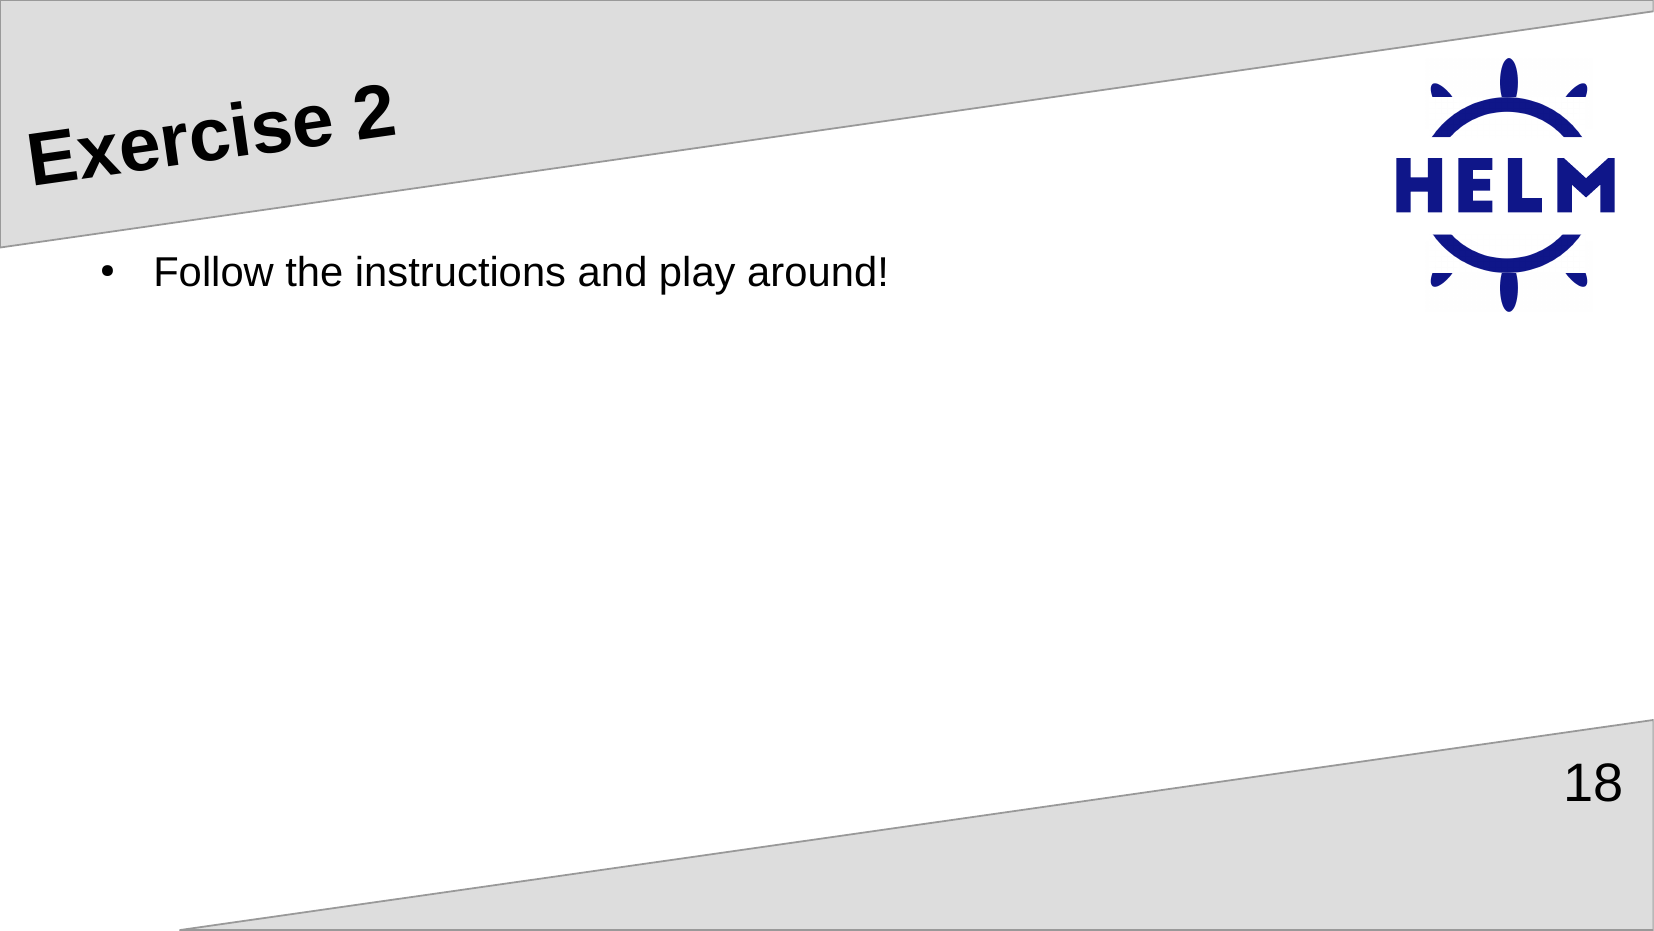

# Exercise 2
Follow the instructions and play around!
18